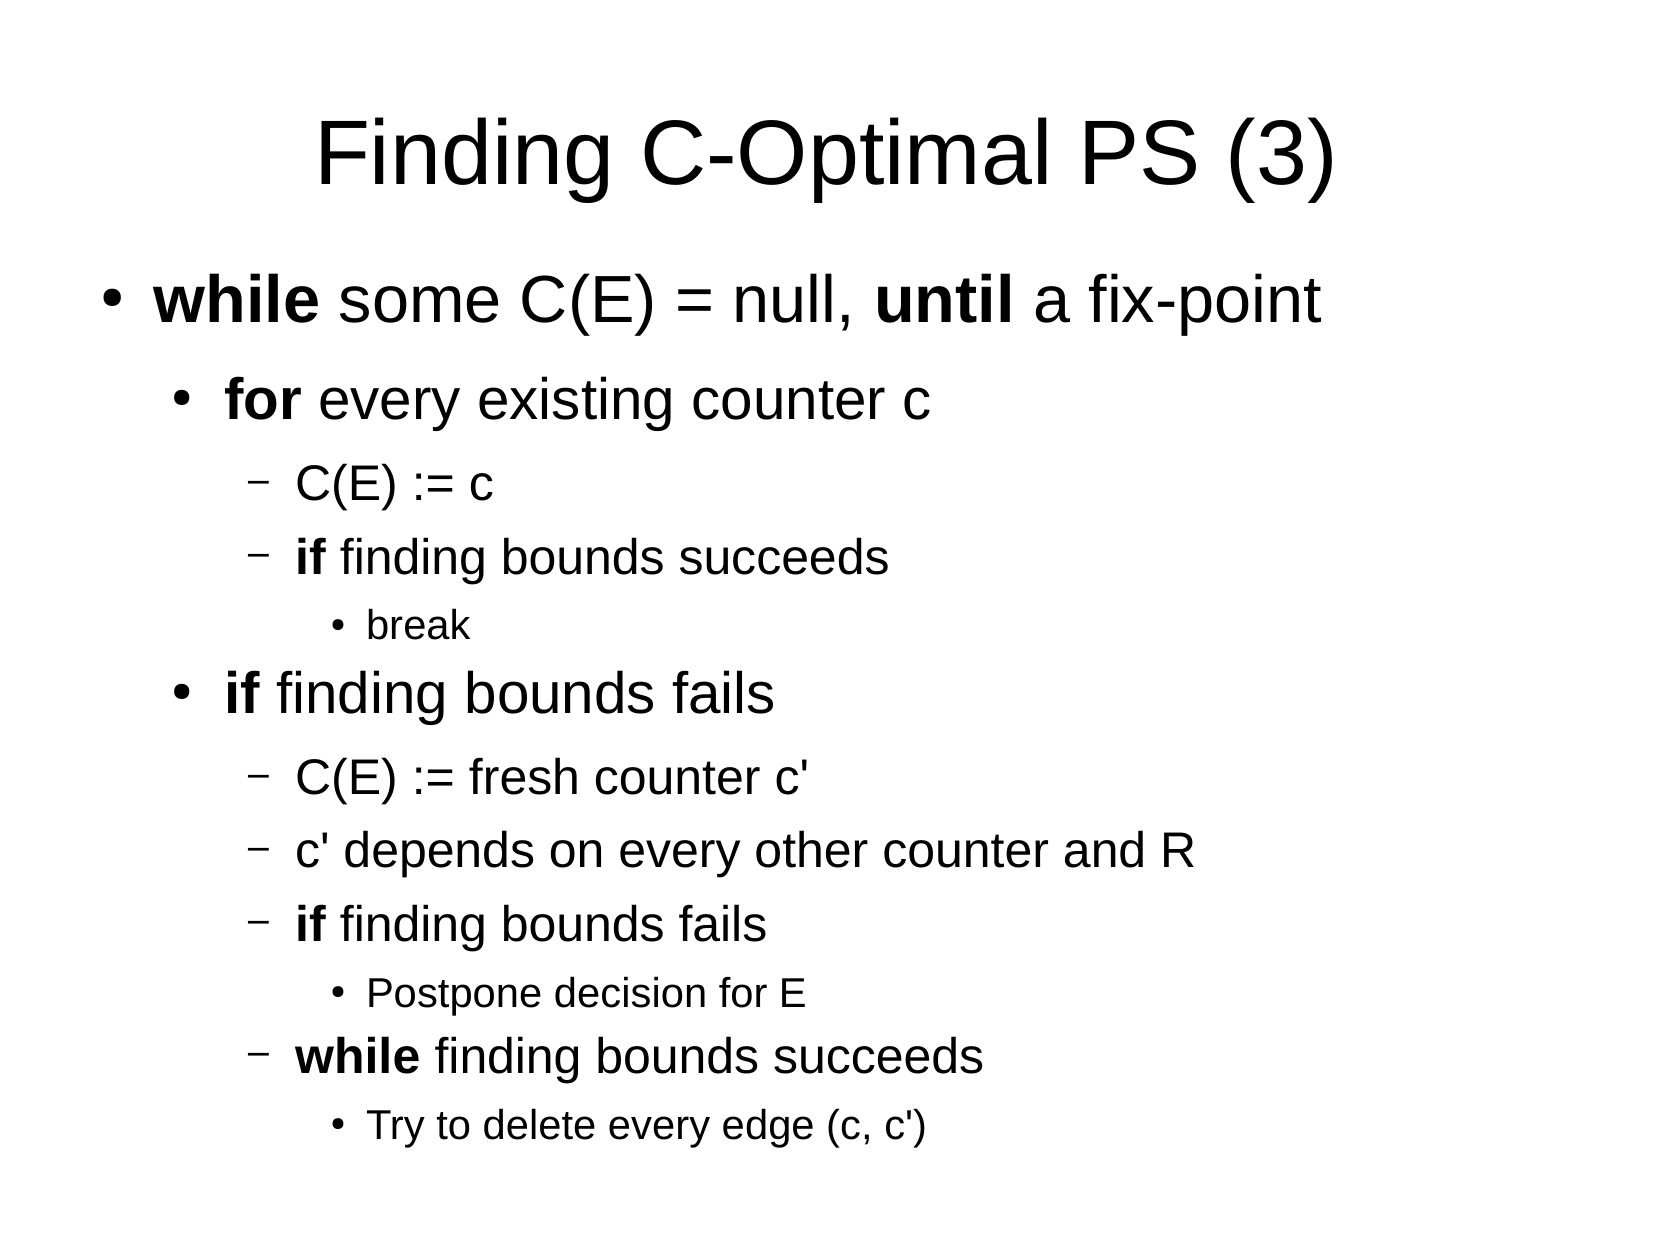

# Finding C-Optimal PS (3)
while some C(E) = null, until a fix-point
for every existing counter c
C(E) := c
if finding bounds succeeds
break
if finding bounds fails
C(E) := fresh counter c'
c' depends on every other counter and R
if finding bounds fails
Postpone decision for E
while finding bounds succeeds
Try to delete every edge (c, c')